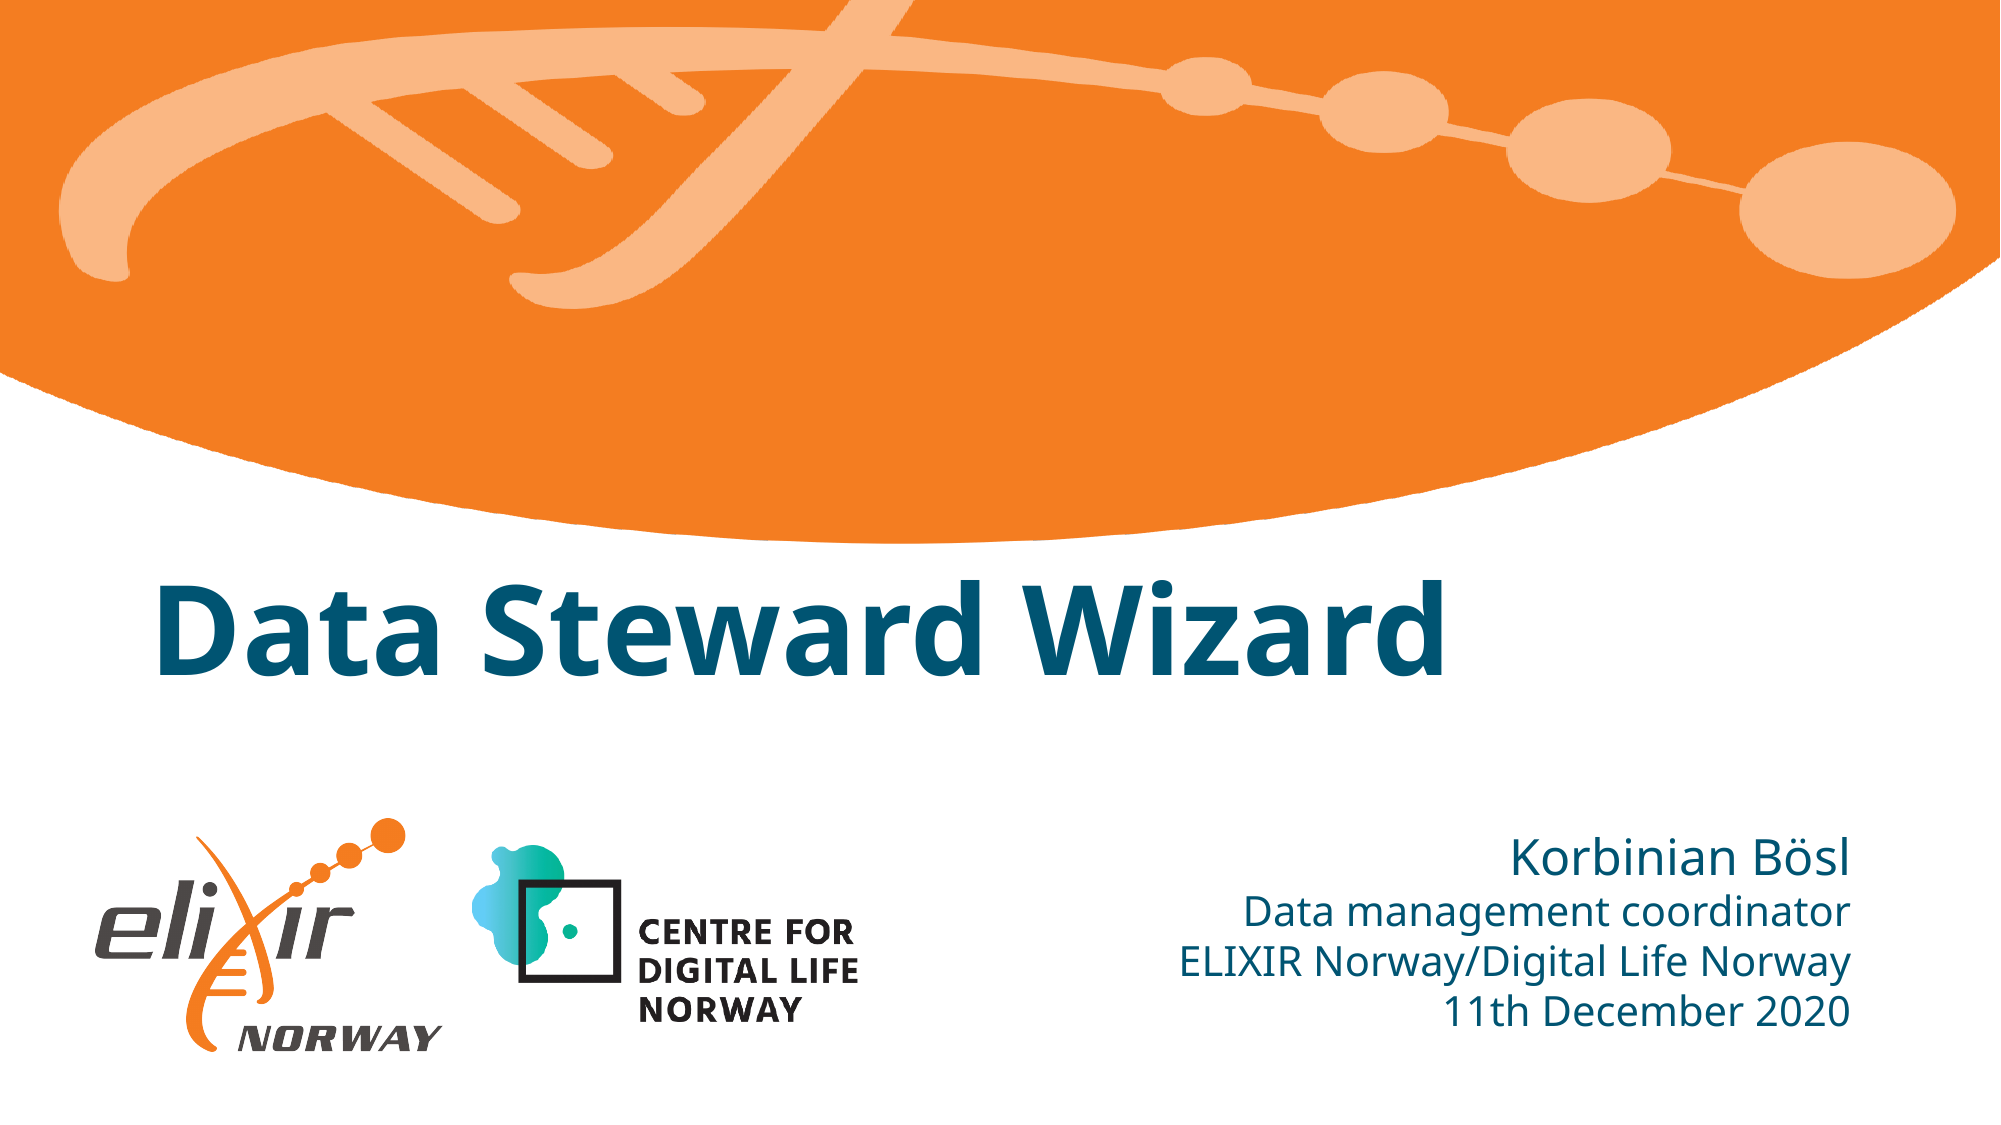

# Data Steward Wizard
Korbinian Bösl
Data management coordinator
ELIXIR Norway/Digital Life Norway
11th December 2020